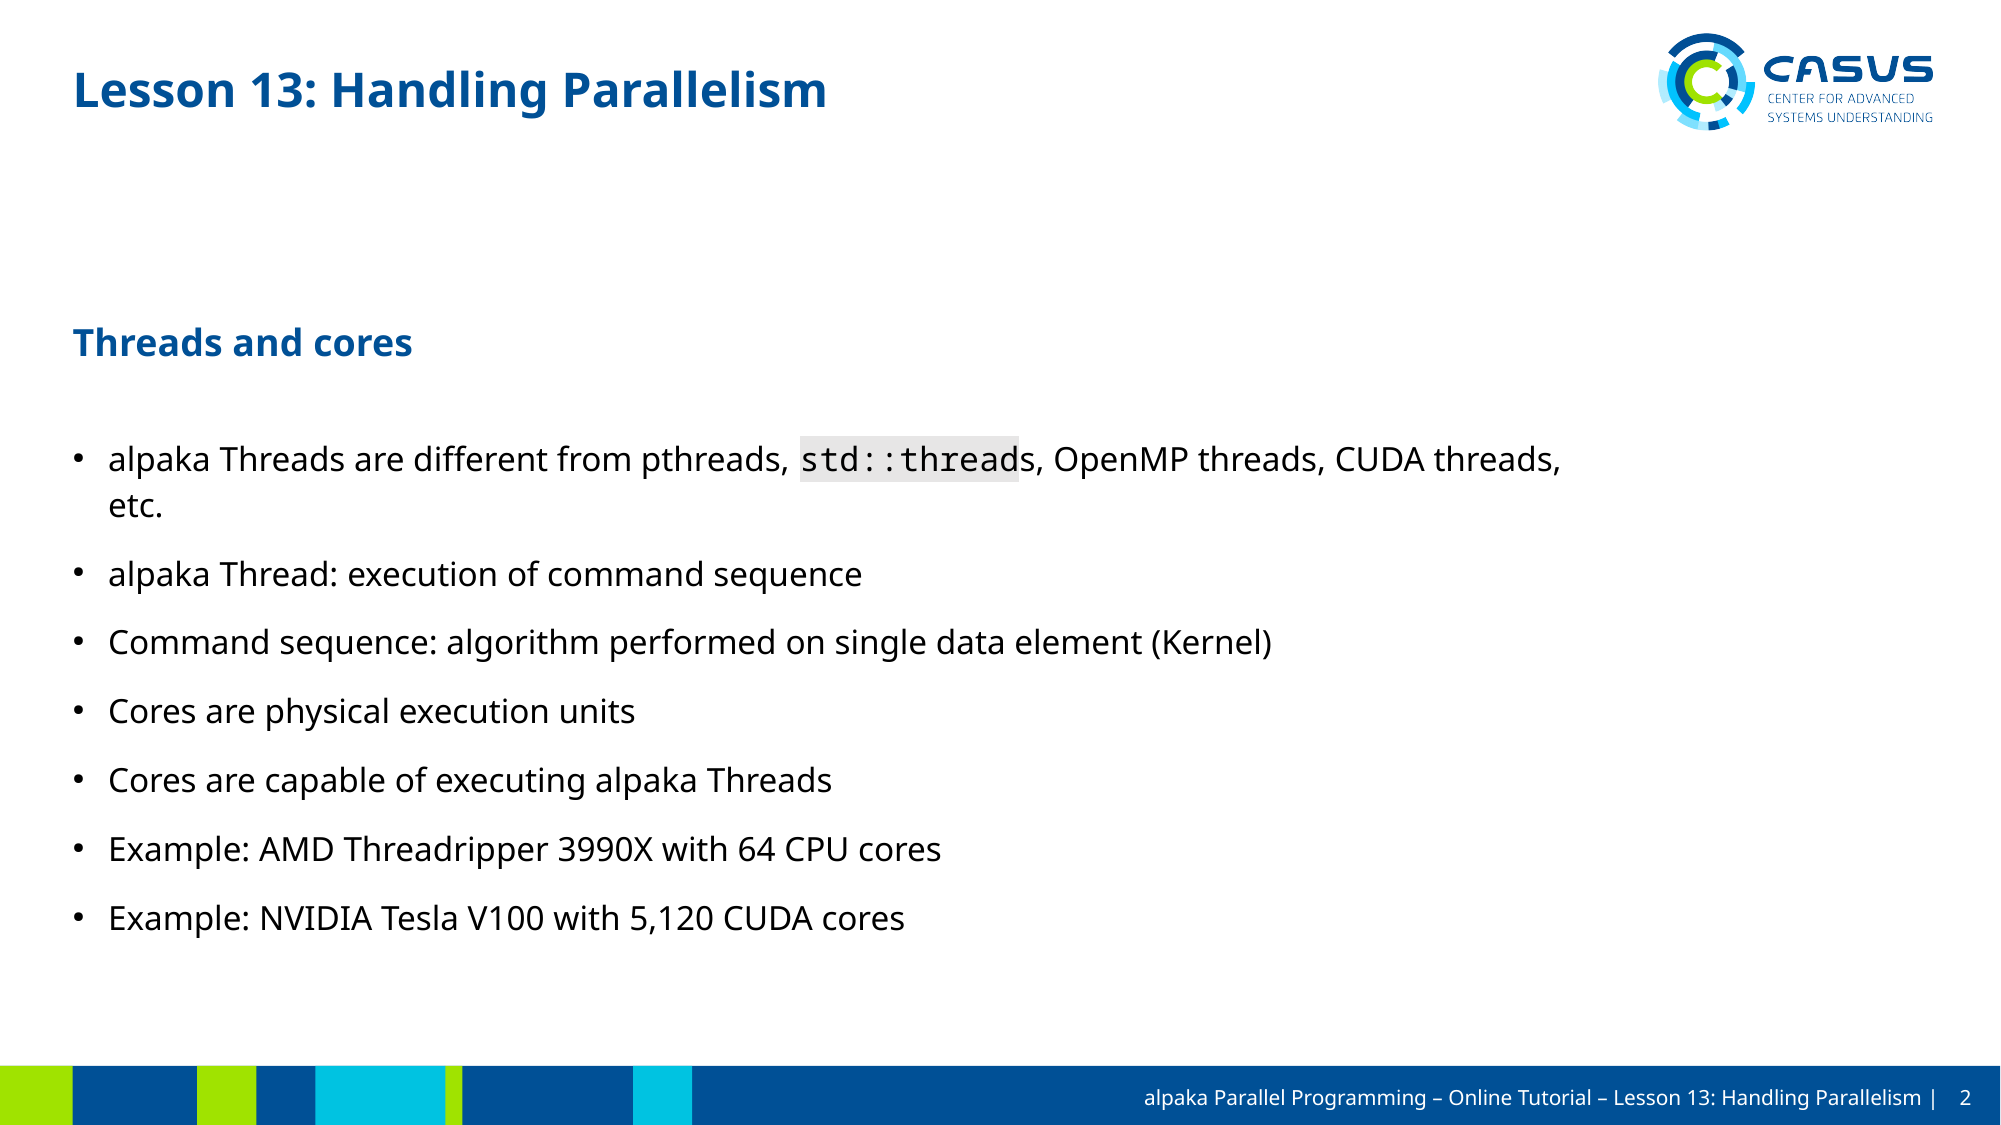

# Lesson 13: Handling Parallelism
Threads and cores
alpaka Threads are different from pthreads, std::threads, OpenMP threads, CUDA threads, etc.
alpaka Thread: execution of command sequence
Command sequence: algorithm performed on single data element (Kernel)
Cores are physical execution units
Cores are capable of executing alpaka Threads
Example: AMD Threadripper 3990X with 64 CPU cores
Example: NVIDIA Tesla V100 with 5,120 CUDA cores
alpaka Parallel Programming – Online Tutorial – Lesson 13: Handling Parallelism
2